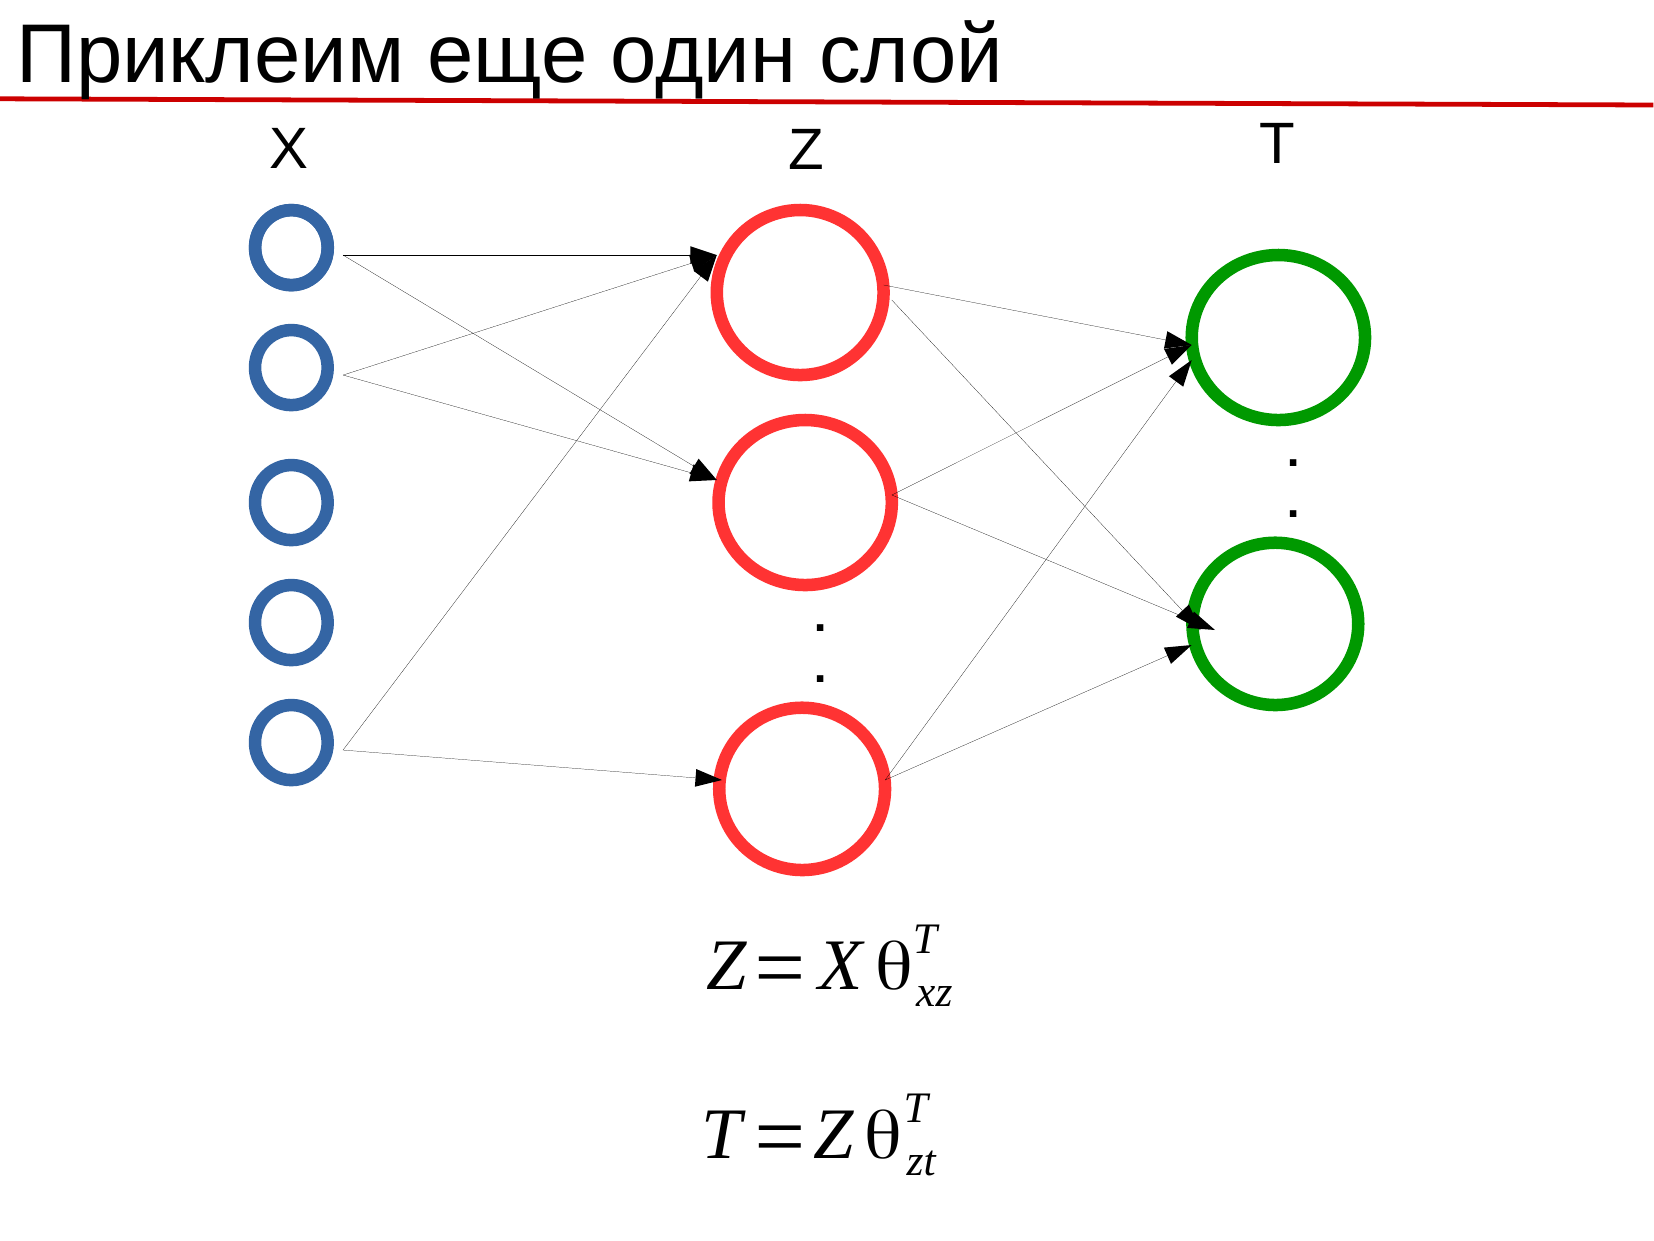

Приклеим еще один слой
T
X
Z
.
.
.
.